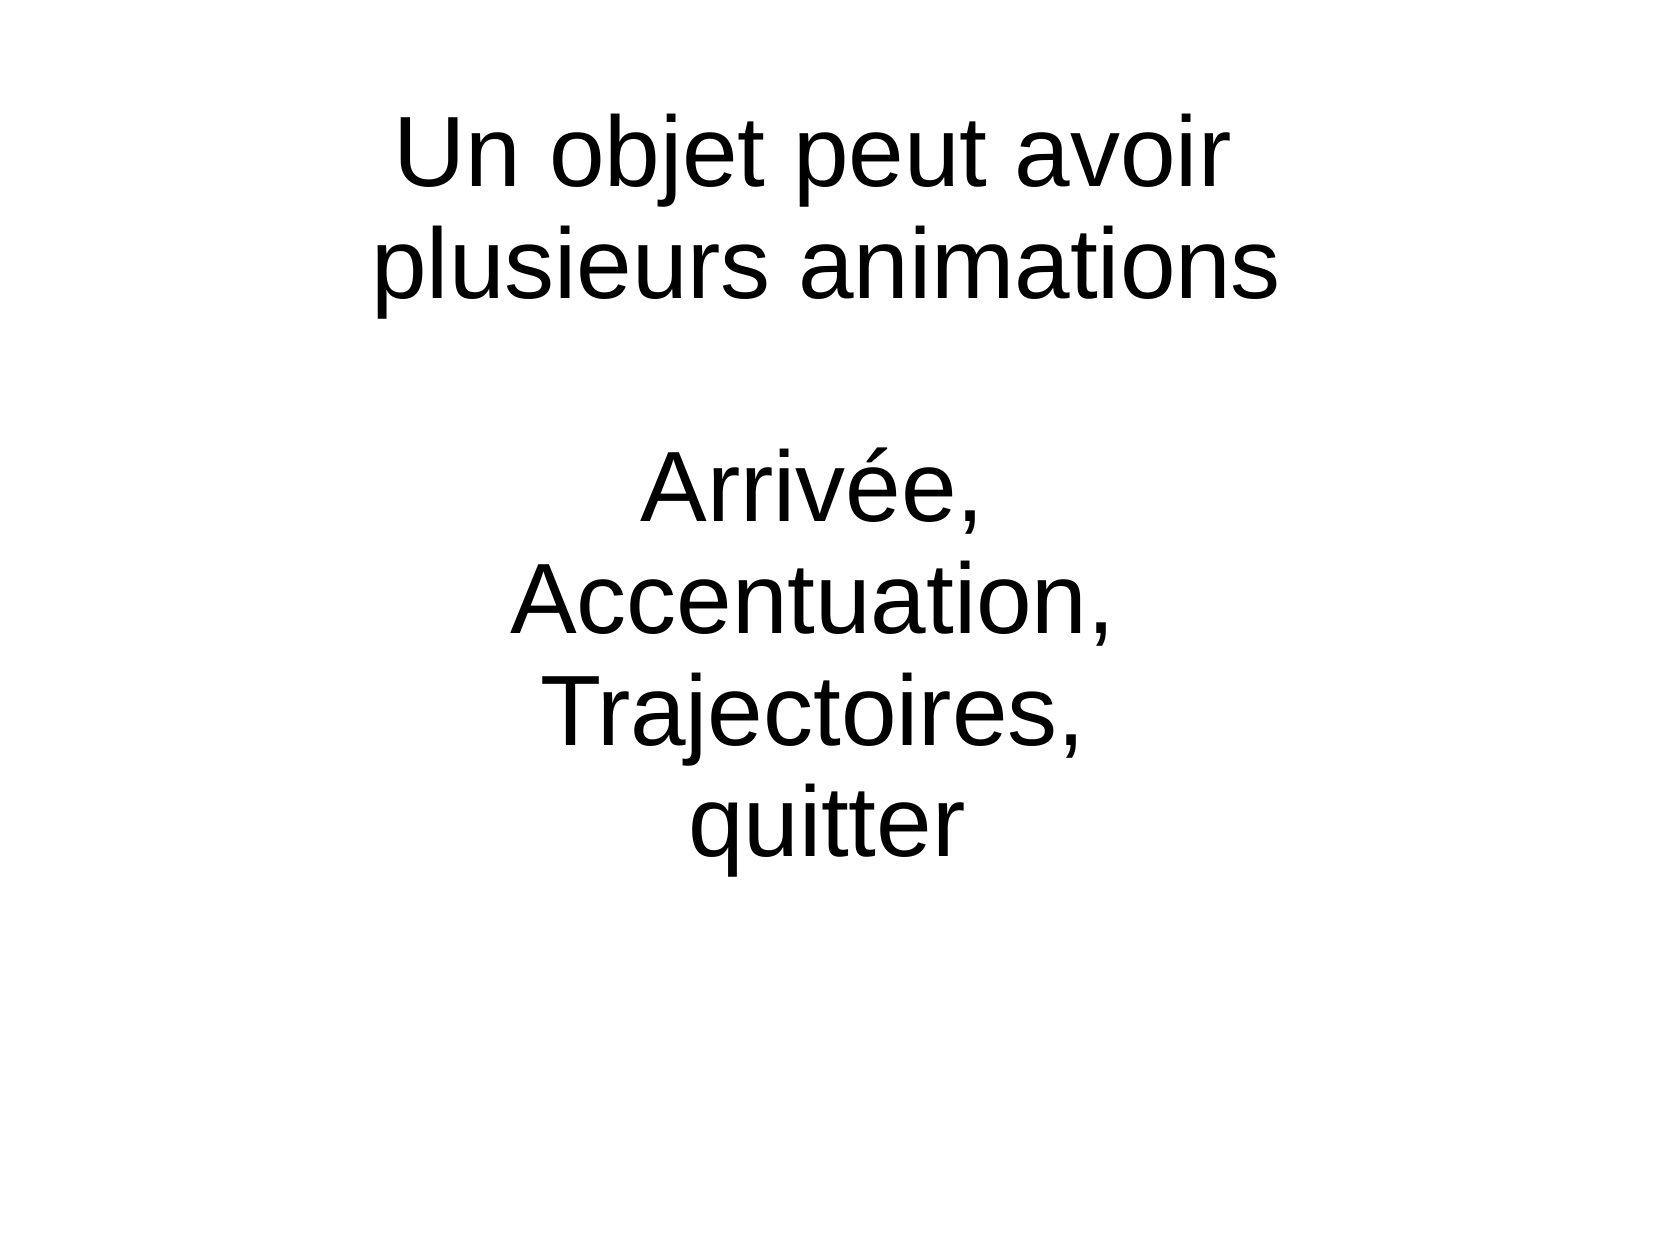

Un objet peut avoir
plusieurs animations
Arrivée,
Accentuation,
Trajectoires,
quitter